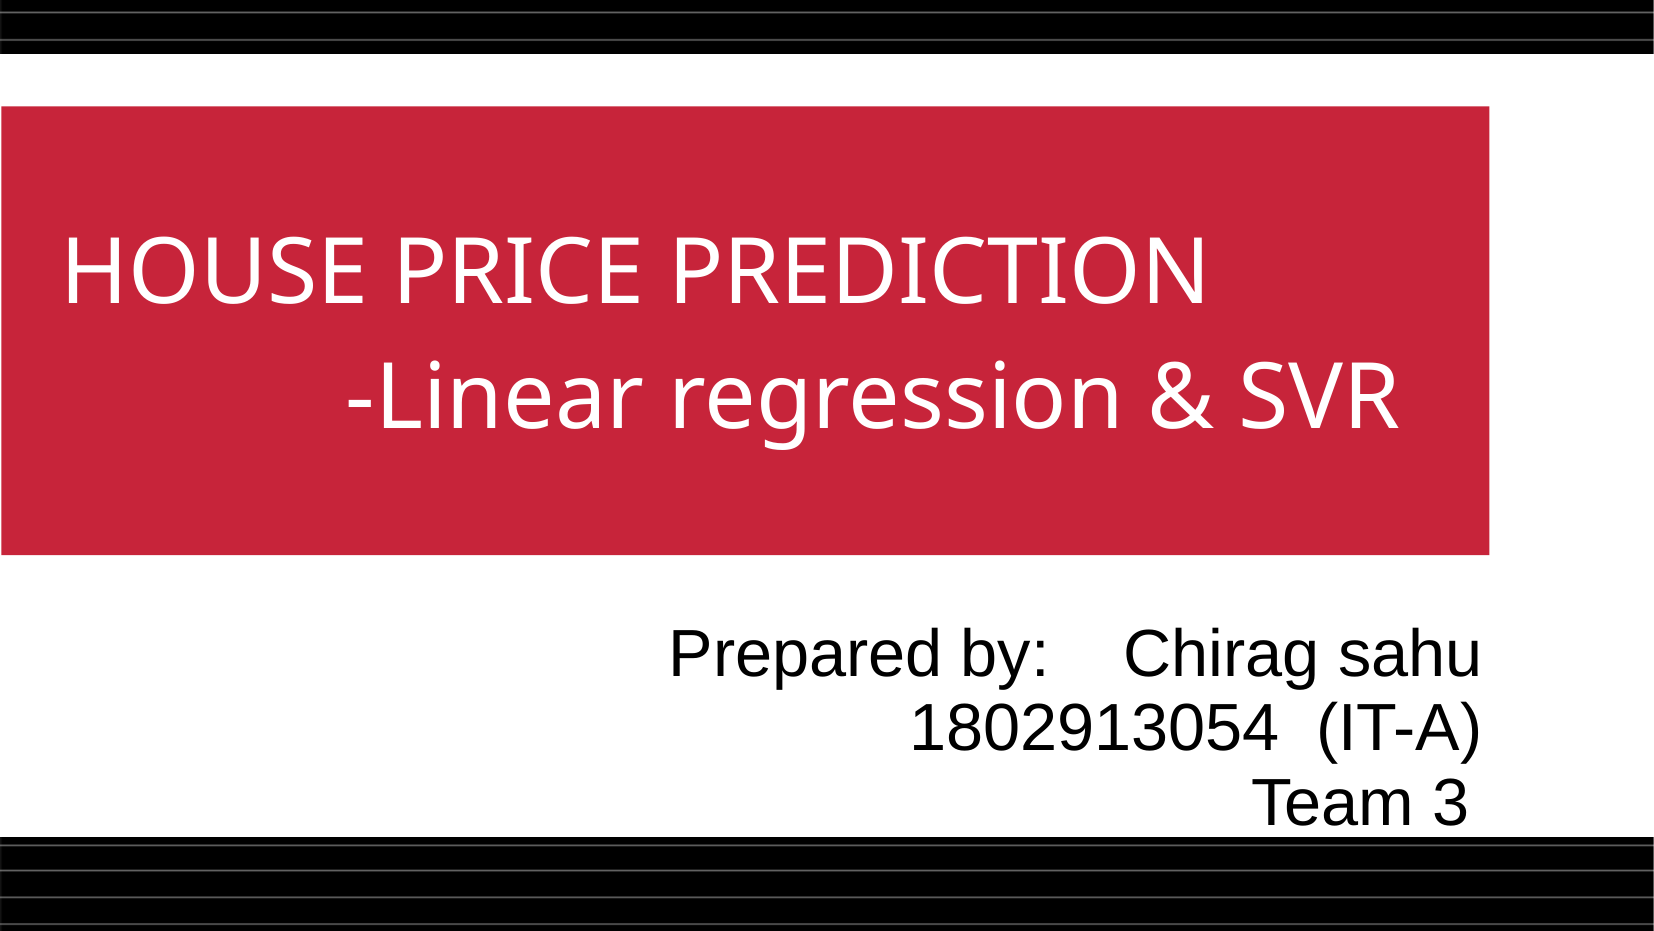

# HOUSE PRICE PREDICTION -Linear regression & SVR
Prepared by: Chirag sahu
 1802913054 (IT-A) Team 3